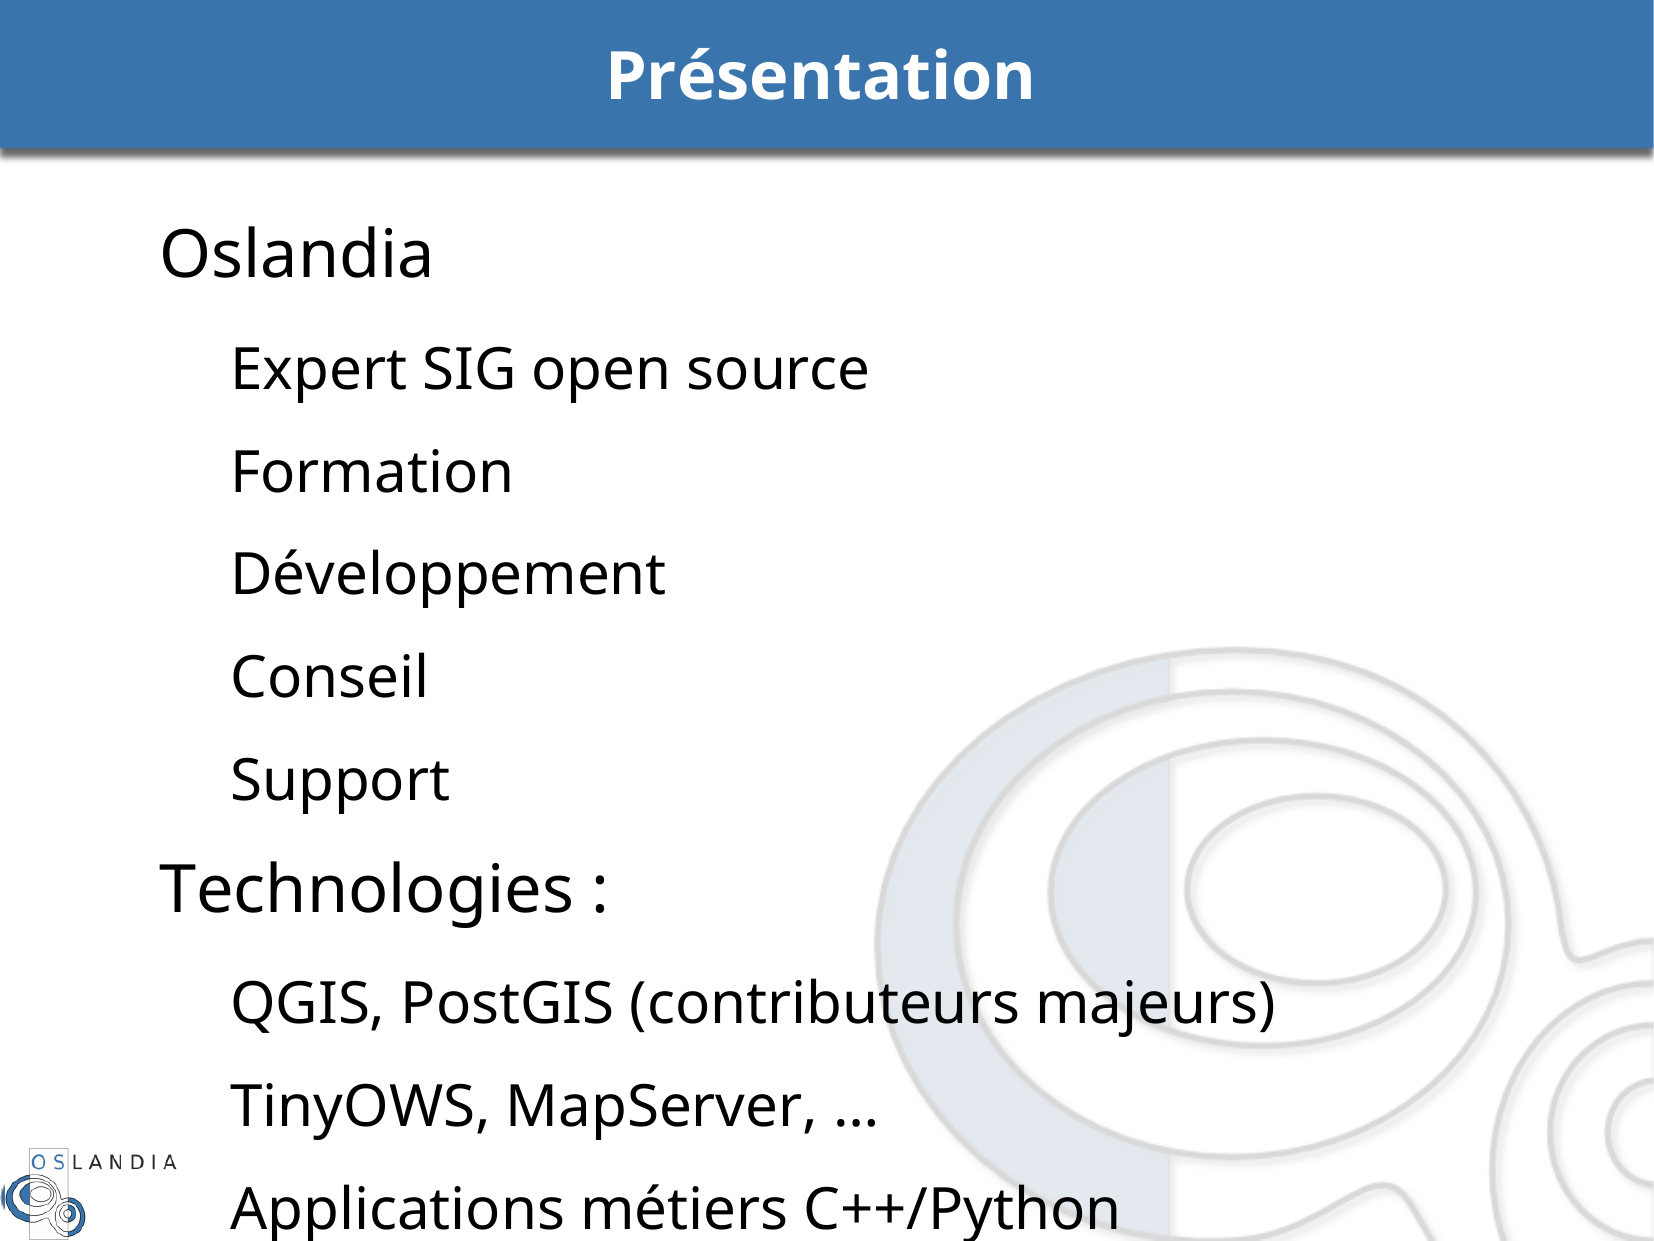

# Présentation
Oslandia
Expert SIG open source
Formation
Développement
Conseil
Support
Technologies :
QGIS, PostGIS (contributeurs majeurs)
TinyOWS, MapServer, …
Applications métiers C++/Python